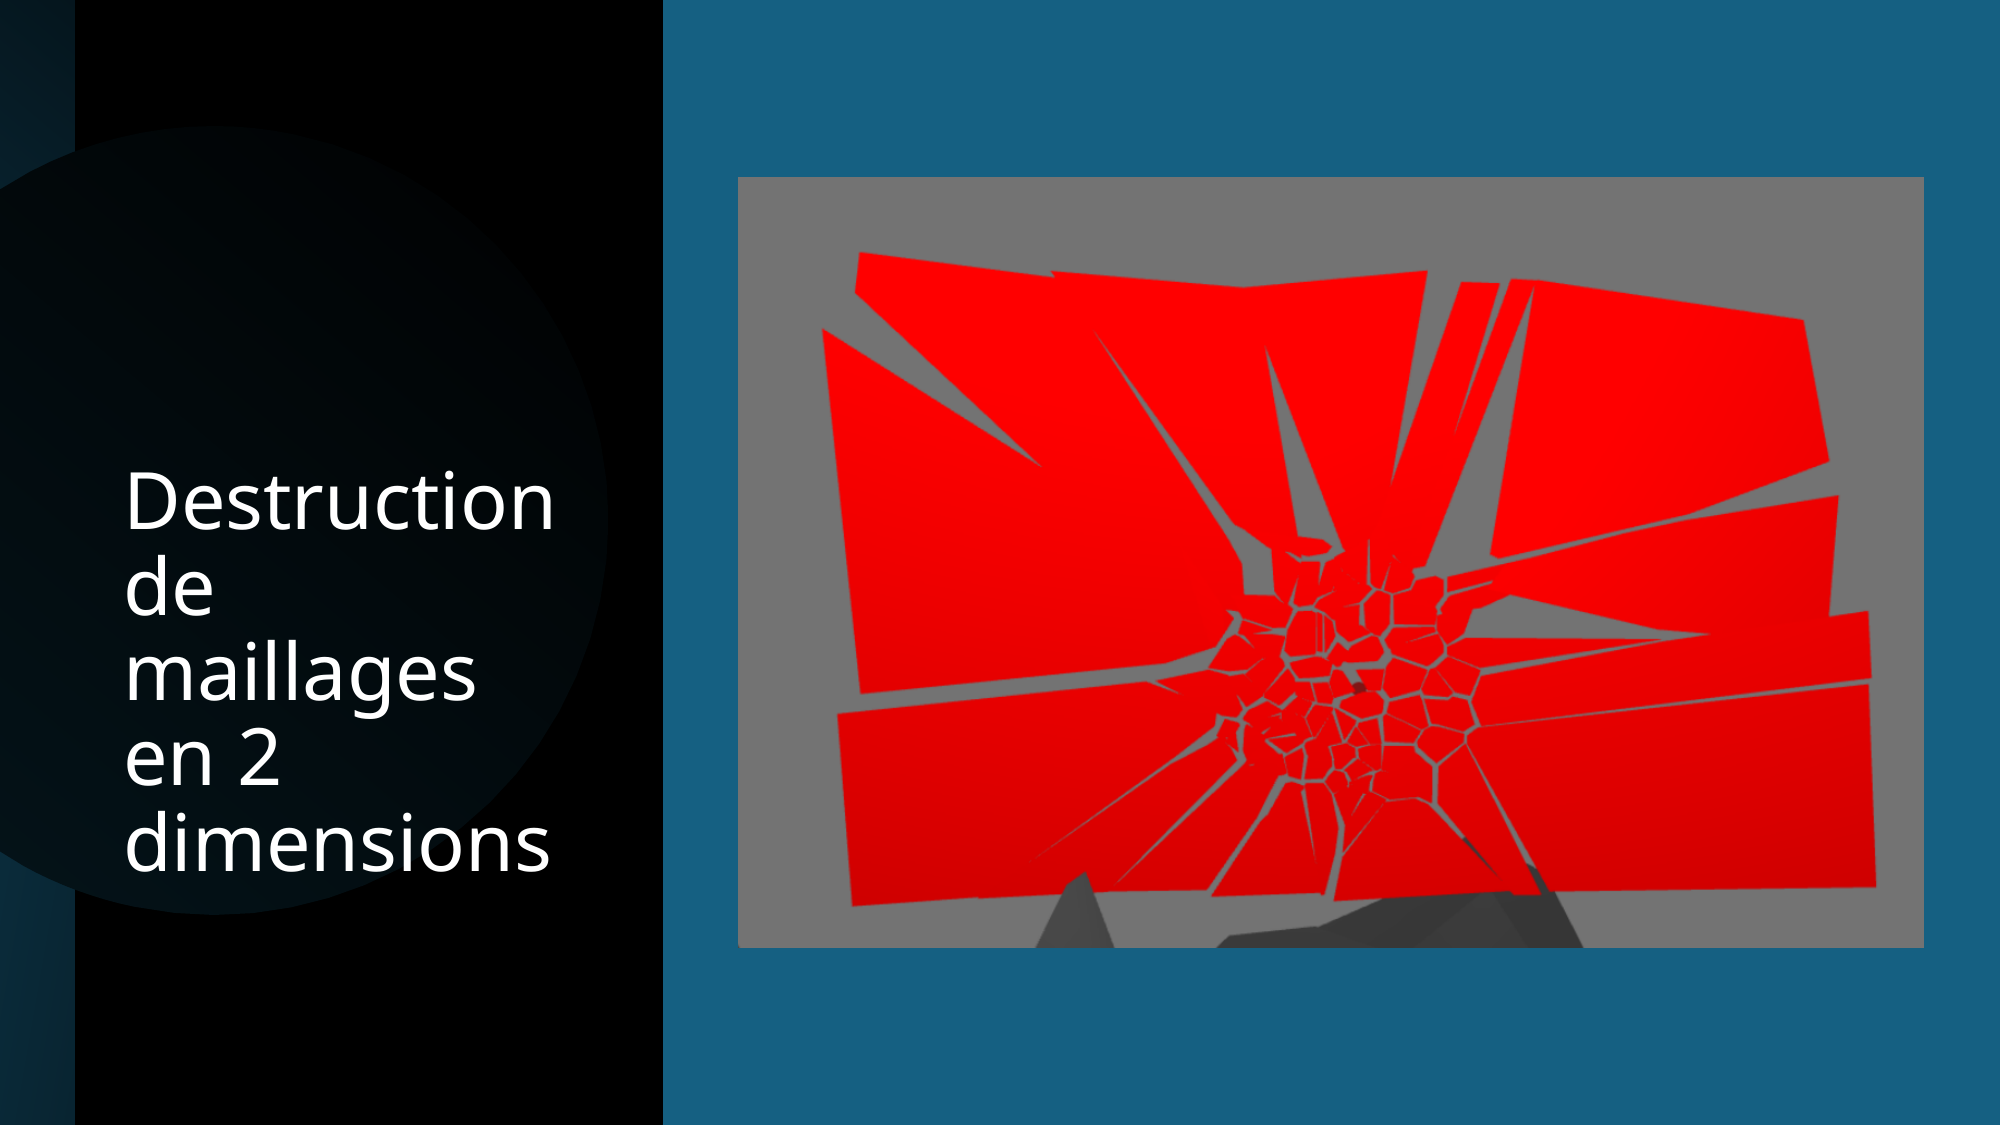

# Destruction de maillages en 2 dimensions